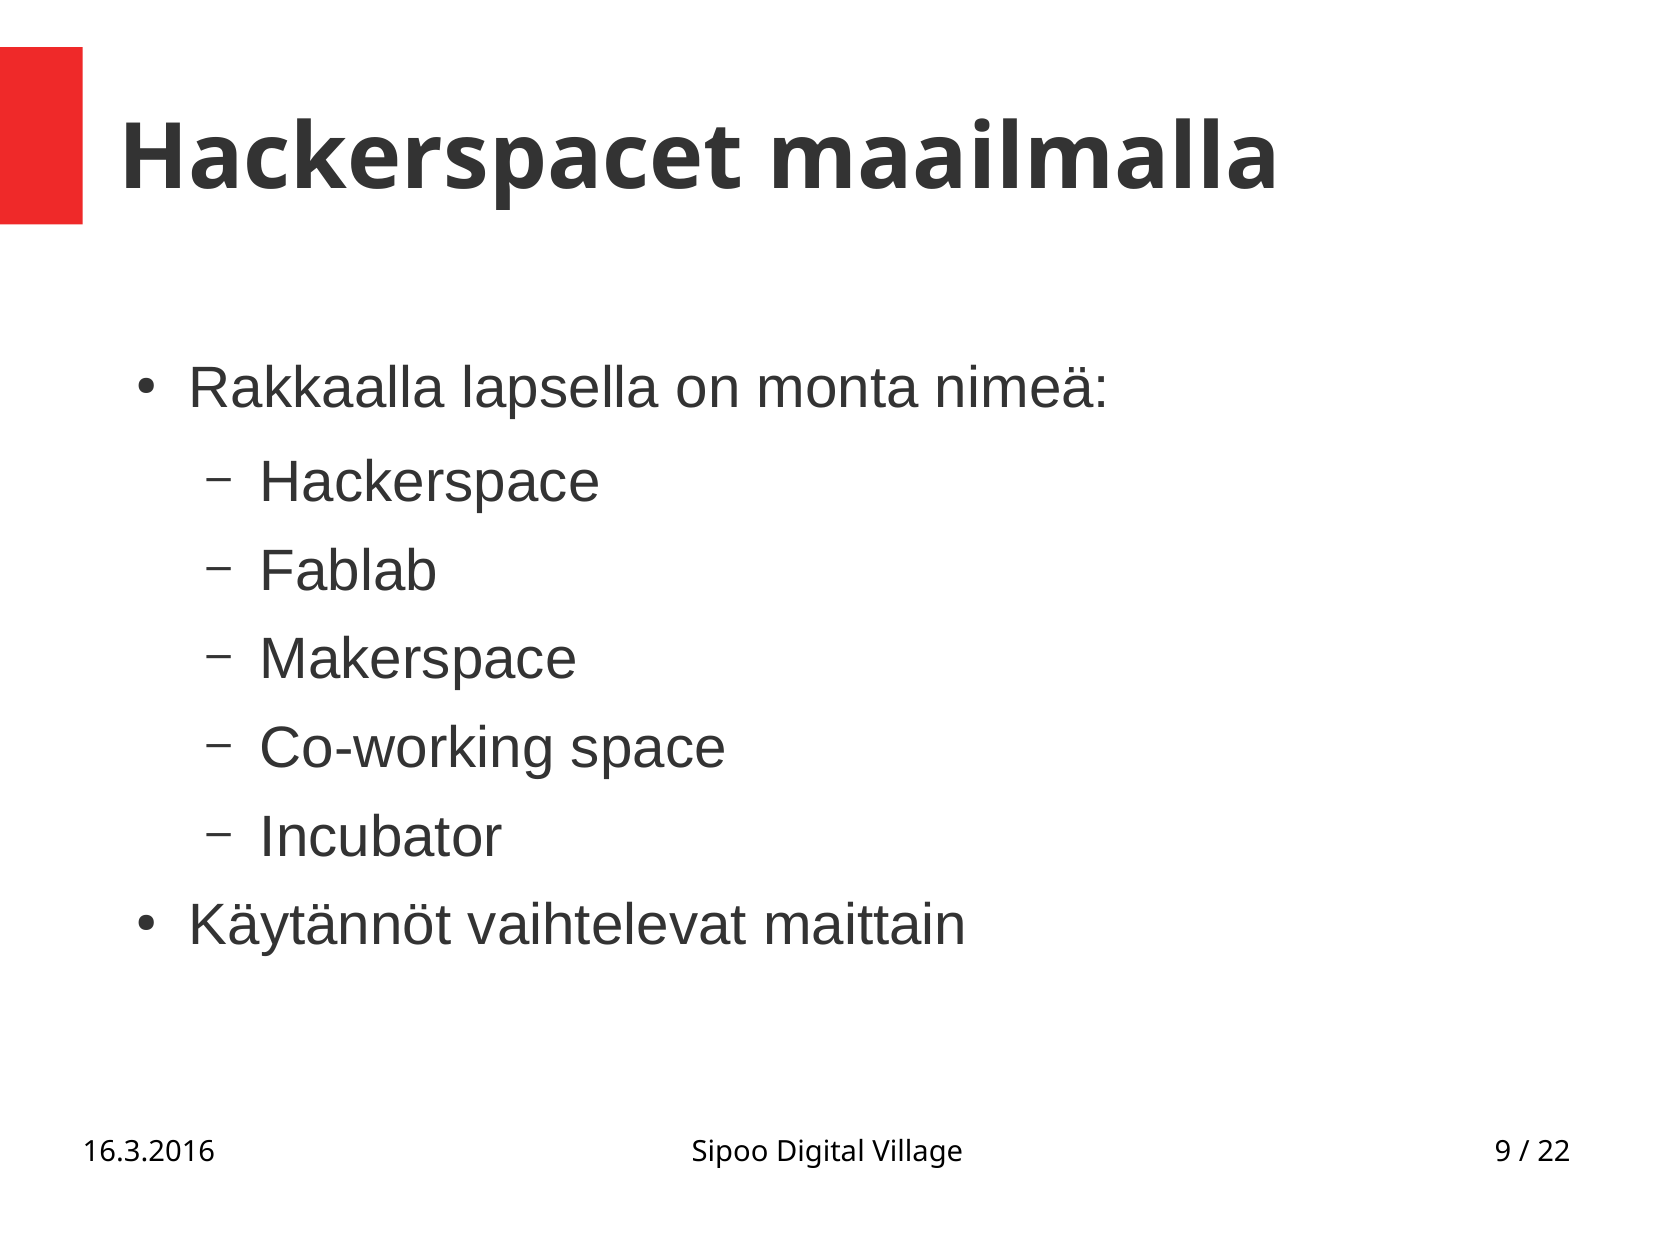

# Hackerspacet maailmalla
Rakkaalla lapsella on monta nimeä:
Hackerspace
Fablab
Makerspace
Co-working space
Incubator
Käytännöt vaihtelevat maittain
9